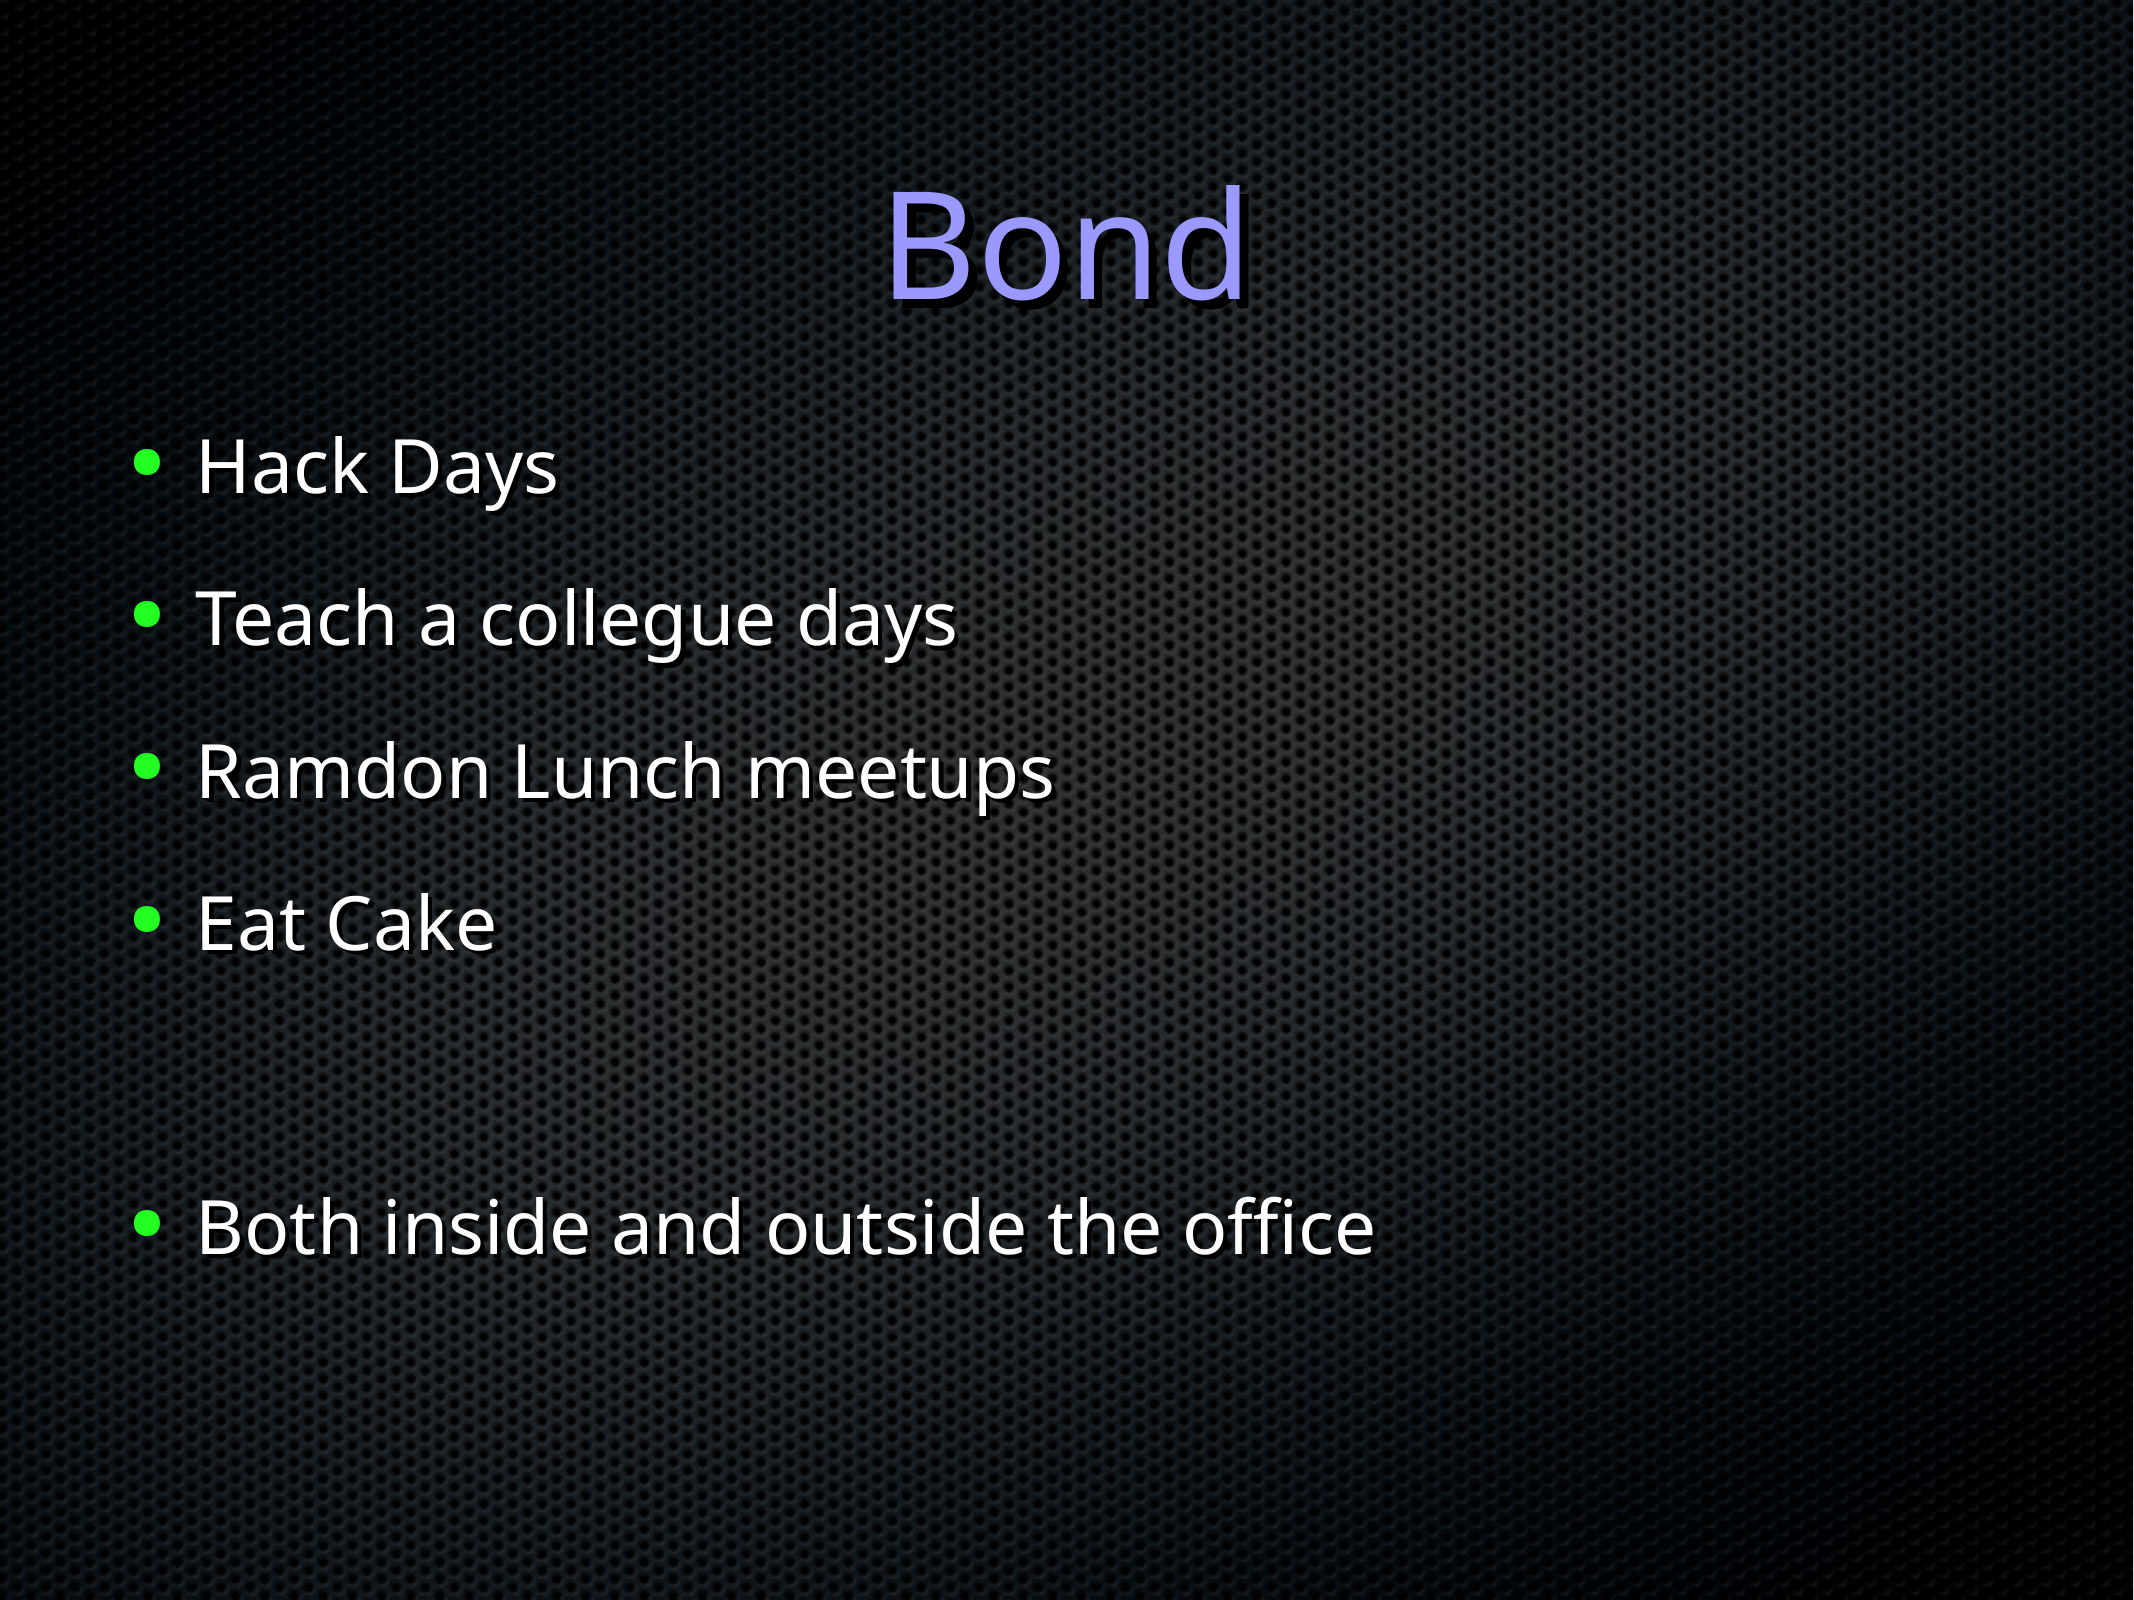

# Bond
Hack Days
Teach a collegue days
Ramdon Lunch meetups
Eat Cake
Both inside and outside the office